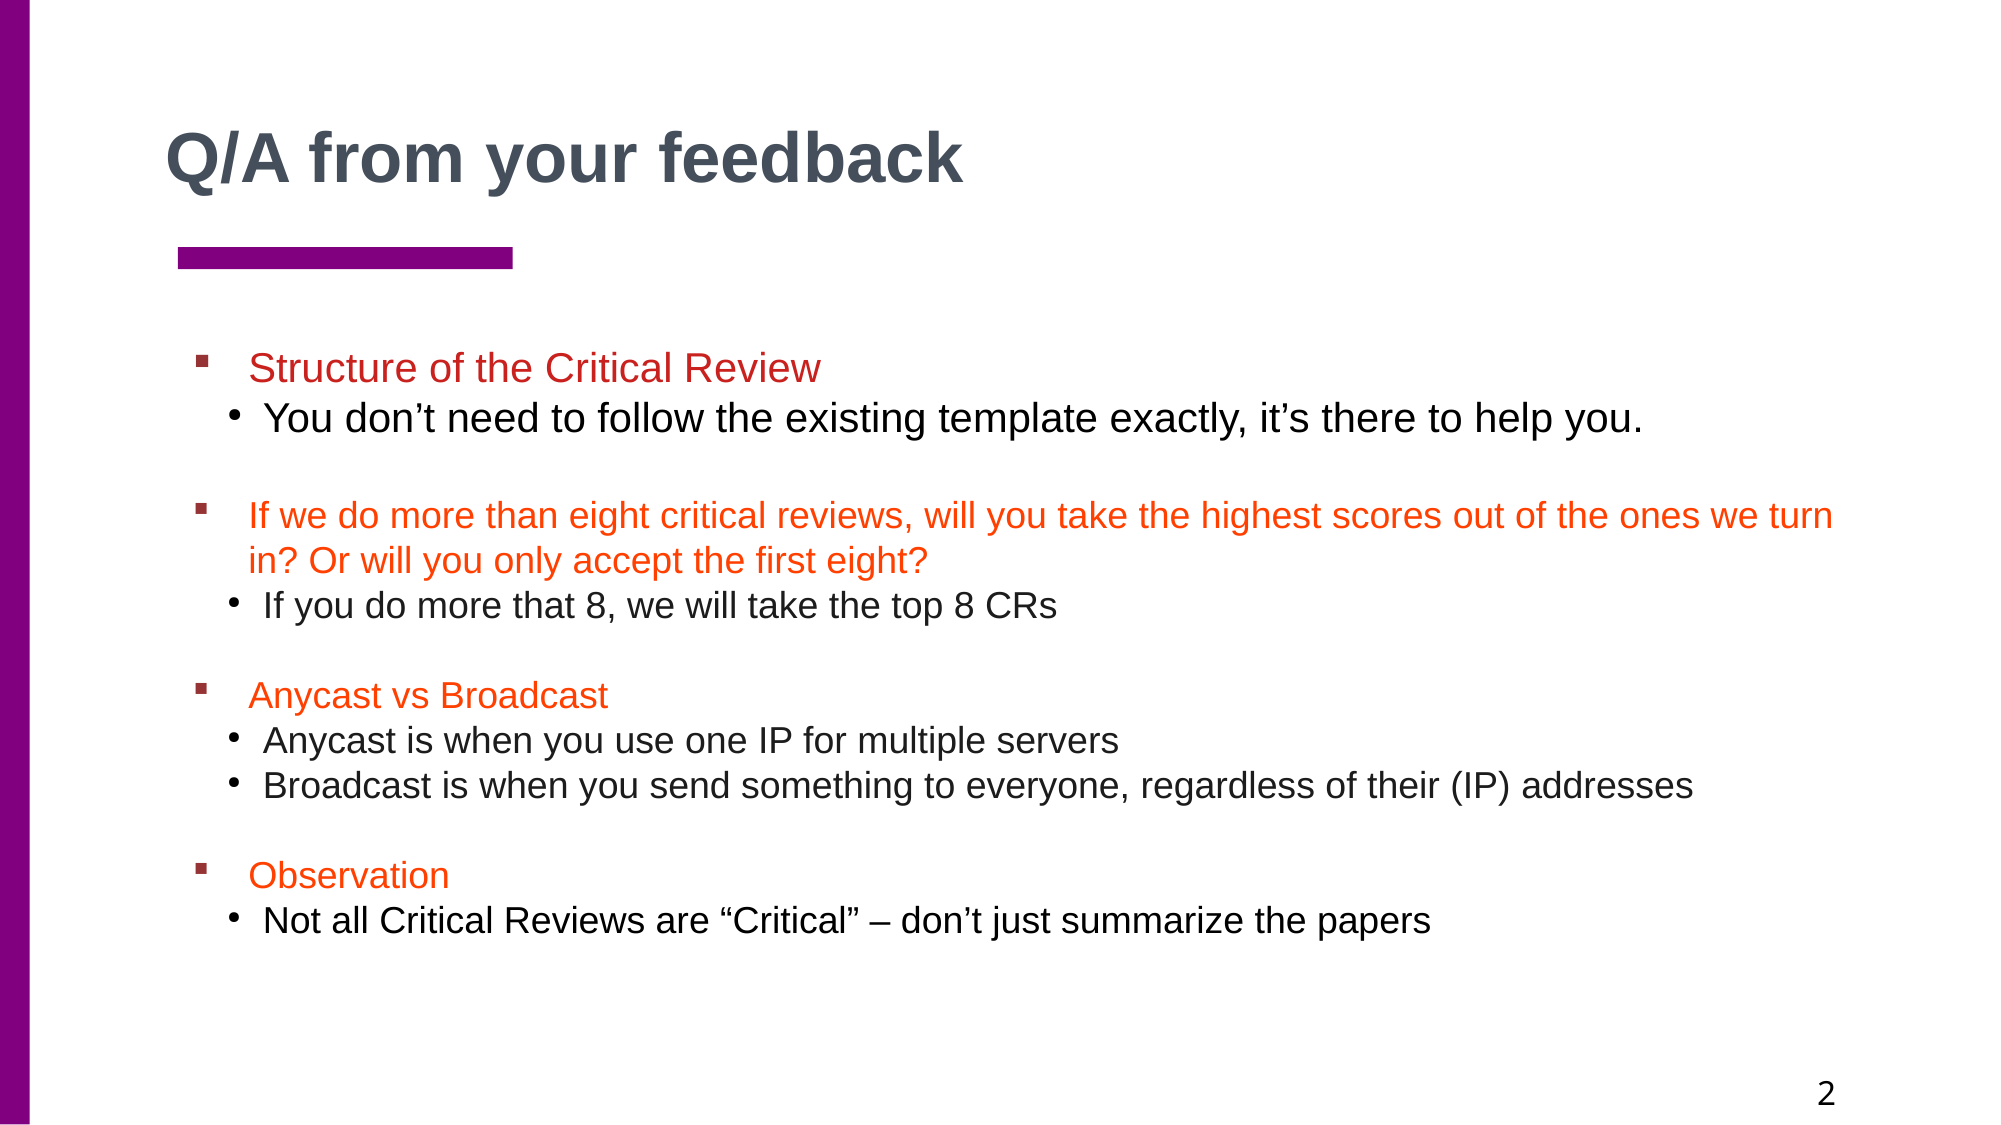

Q/A from your feedback
Structure of the Critical Review
You don’t need to follow the existing template exactly, it’s there to help you.
If we do more than eight critical reviews, will you take the highest scores out of the ones we turn in? Or will you only accept the first eight?
If you do more that 8, we will take the top 8 CRs
Anycast vs Broadcast
Anycast is when you use one IP for multiple servers
Broadcast is when you send something to everyone, regardless of their (IP) addresses
Observation
Not all Critical Reviews are “Critical” – don’t just summarize the papers